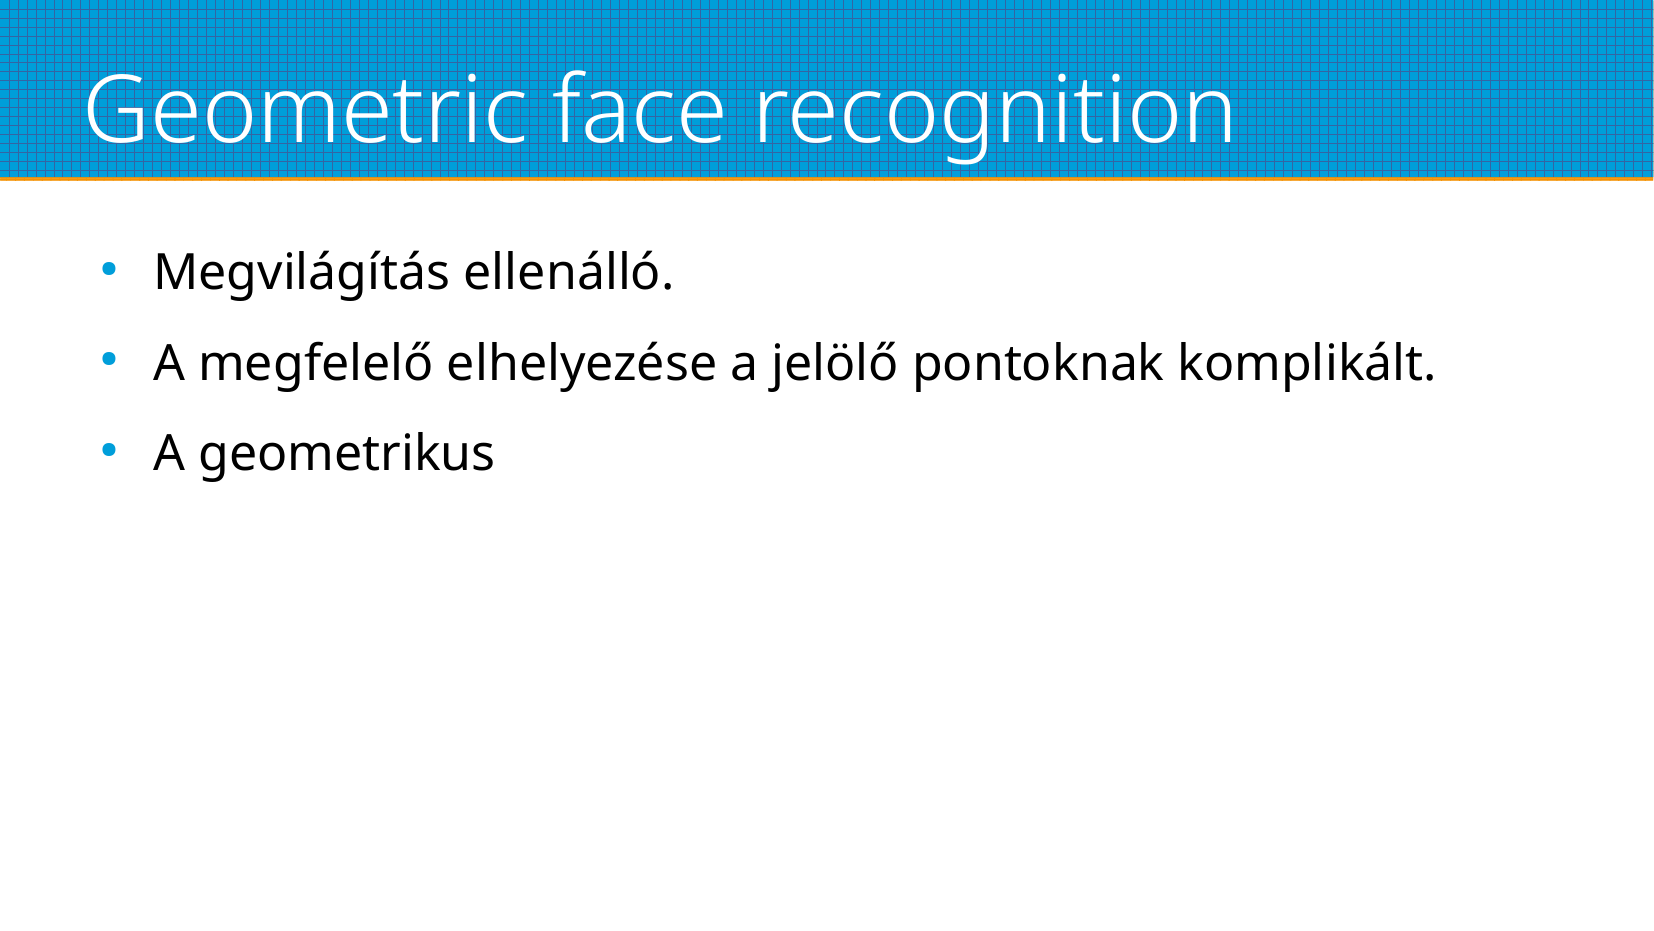

# Geometric face recognition
Megvilágítás ellenálló.
A megfelelő elhelyezése a jelölő pontoknak komplikált.
A geometrikus